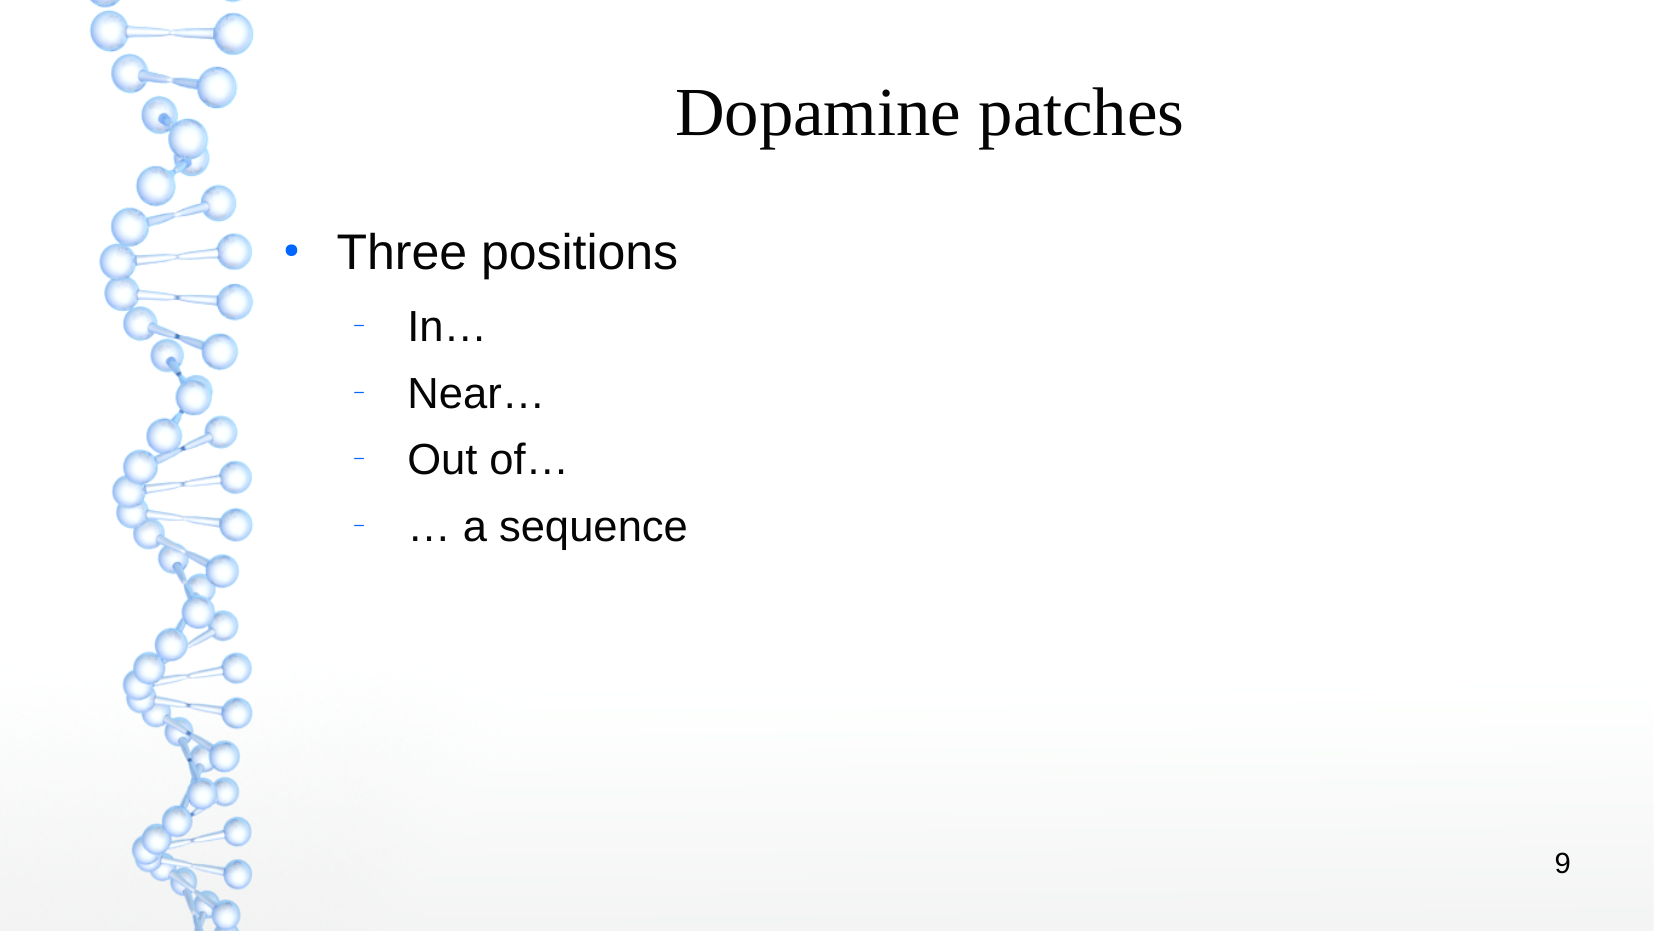

# Dopamine patches
Three positions
In…
Near…
Out of…
… a sequence
9